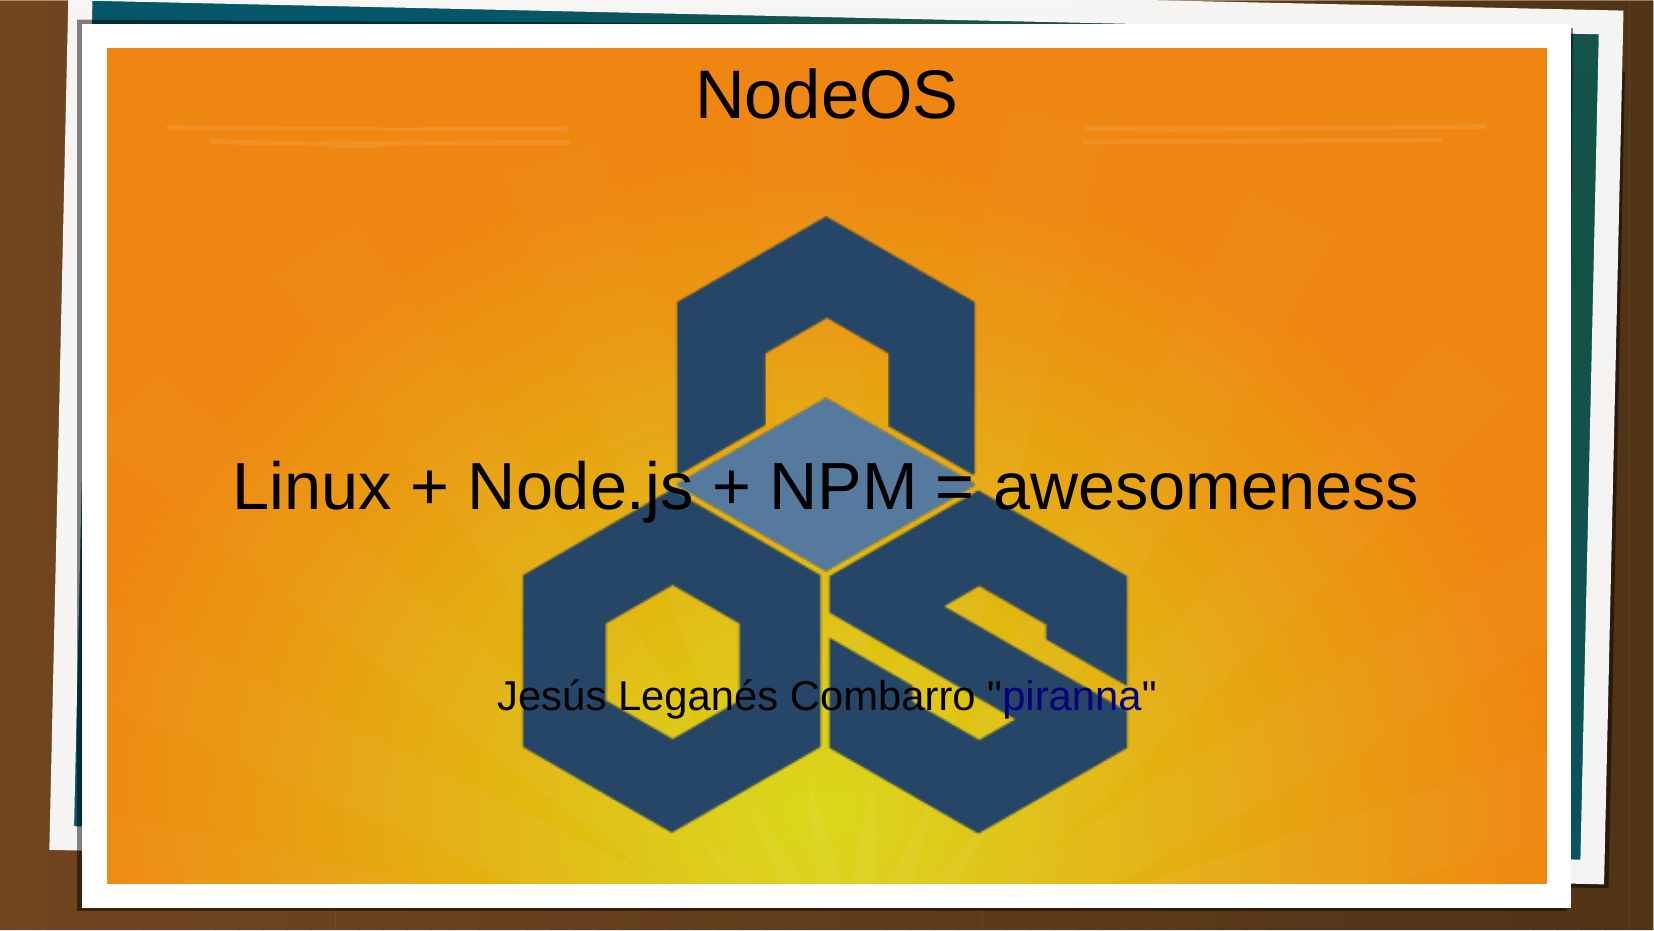

# NodeOS
Linux + Node.js + NPM = awesomeness
Jesús Leganés Combarro "piranna"